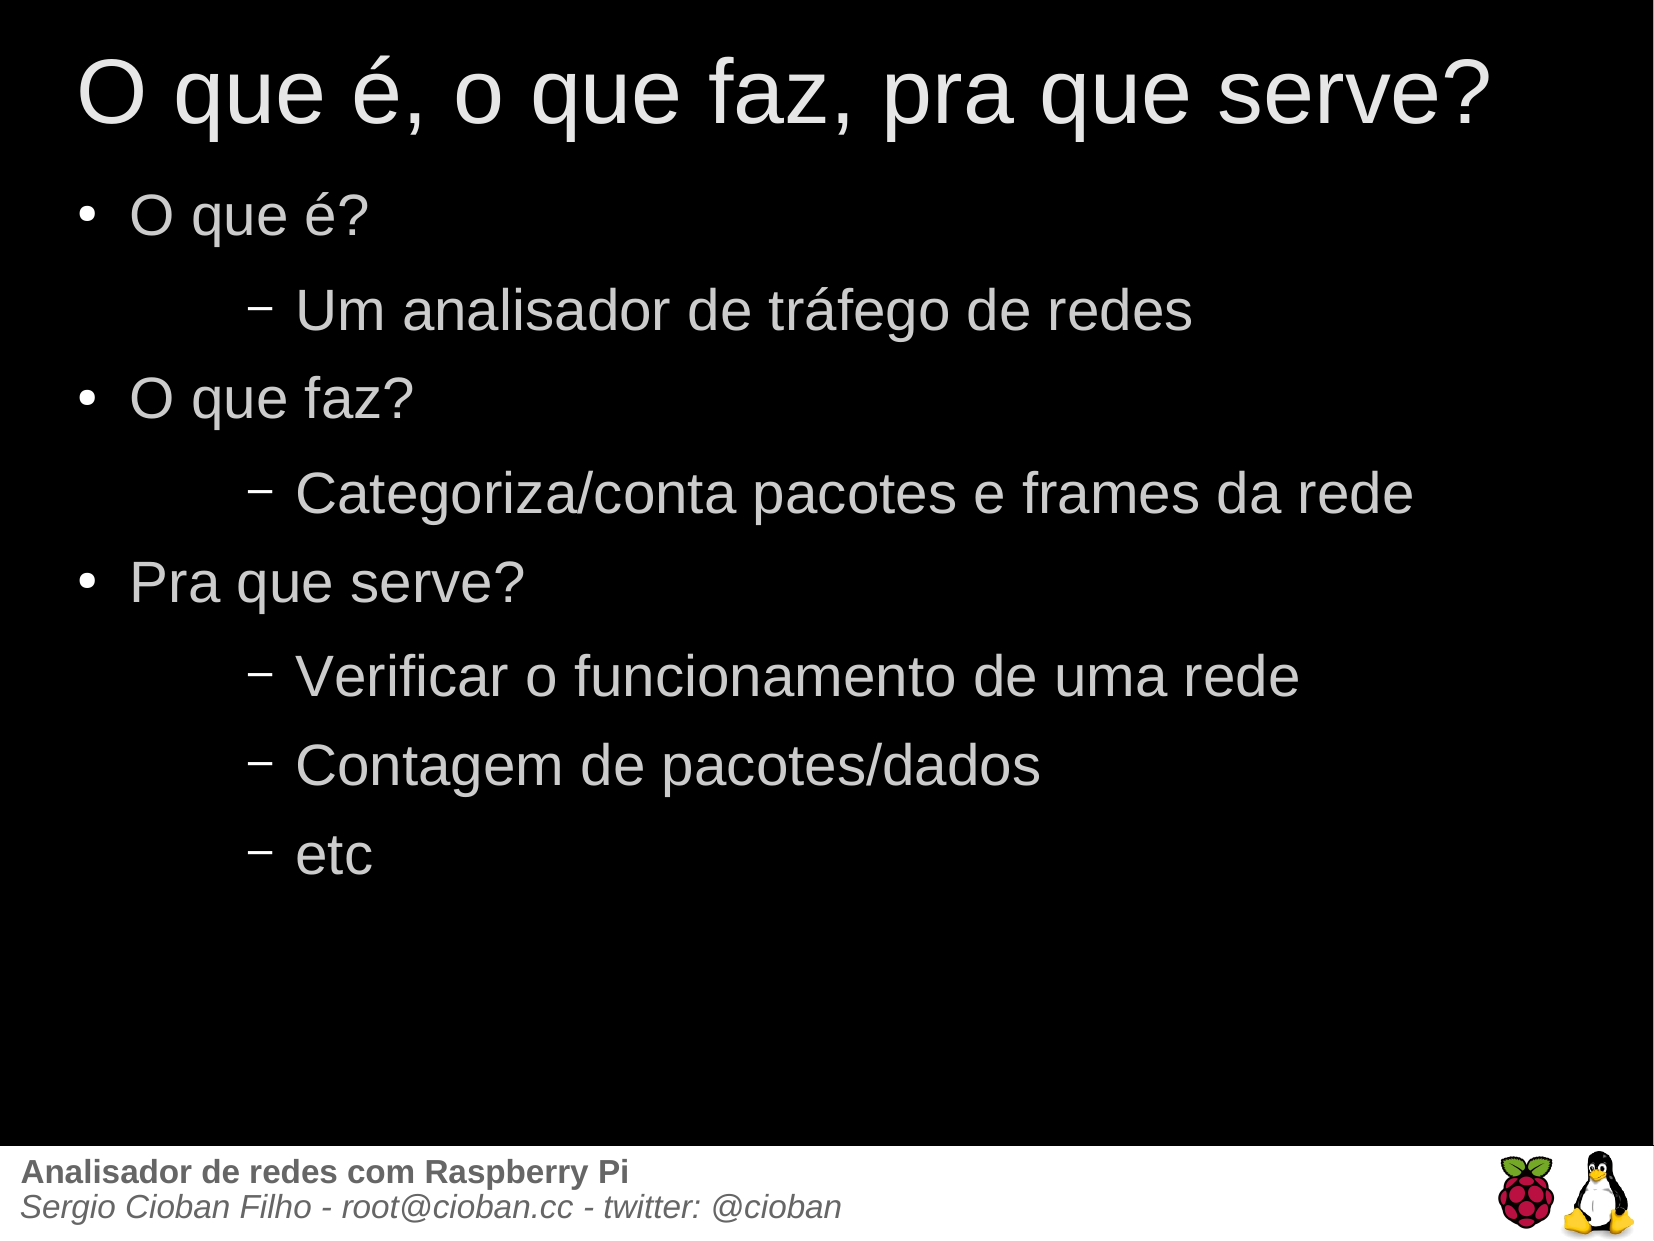

# O que é, o que faz, pra que serve?
O que é?
Um analisador de tráfego de redes
O que faz?
Categoriza/conta pacotes e frames da rede
Pra que serve?
Verificar o funcionamento de uma rede
Contagem de pacotes/dados
etc
Virtualização é o processo de executar vários sistemas operacionais em um único equipamento.
Uma máquina virtual é um ambiente operacional completo que se comporta como se fosse um computador independente.
“Hóspedes” virtualizados - fullyvirt
“Hóspedes” paravirtualizados - paravirt